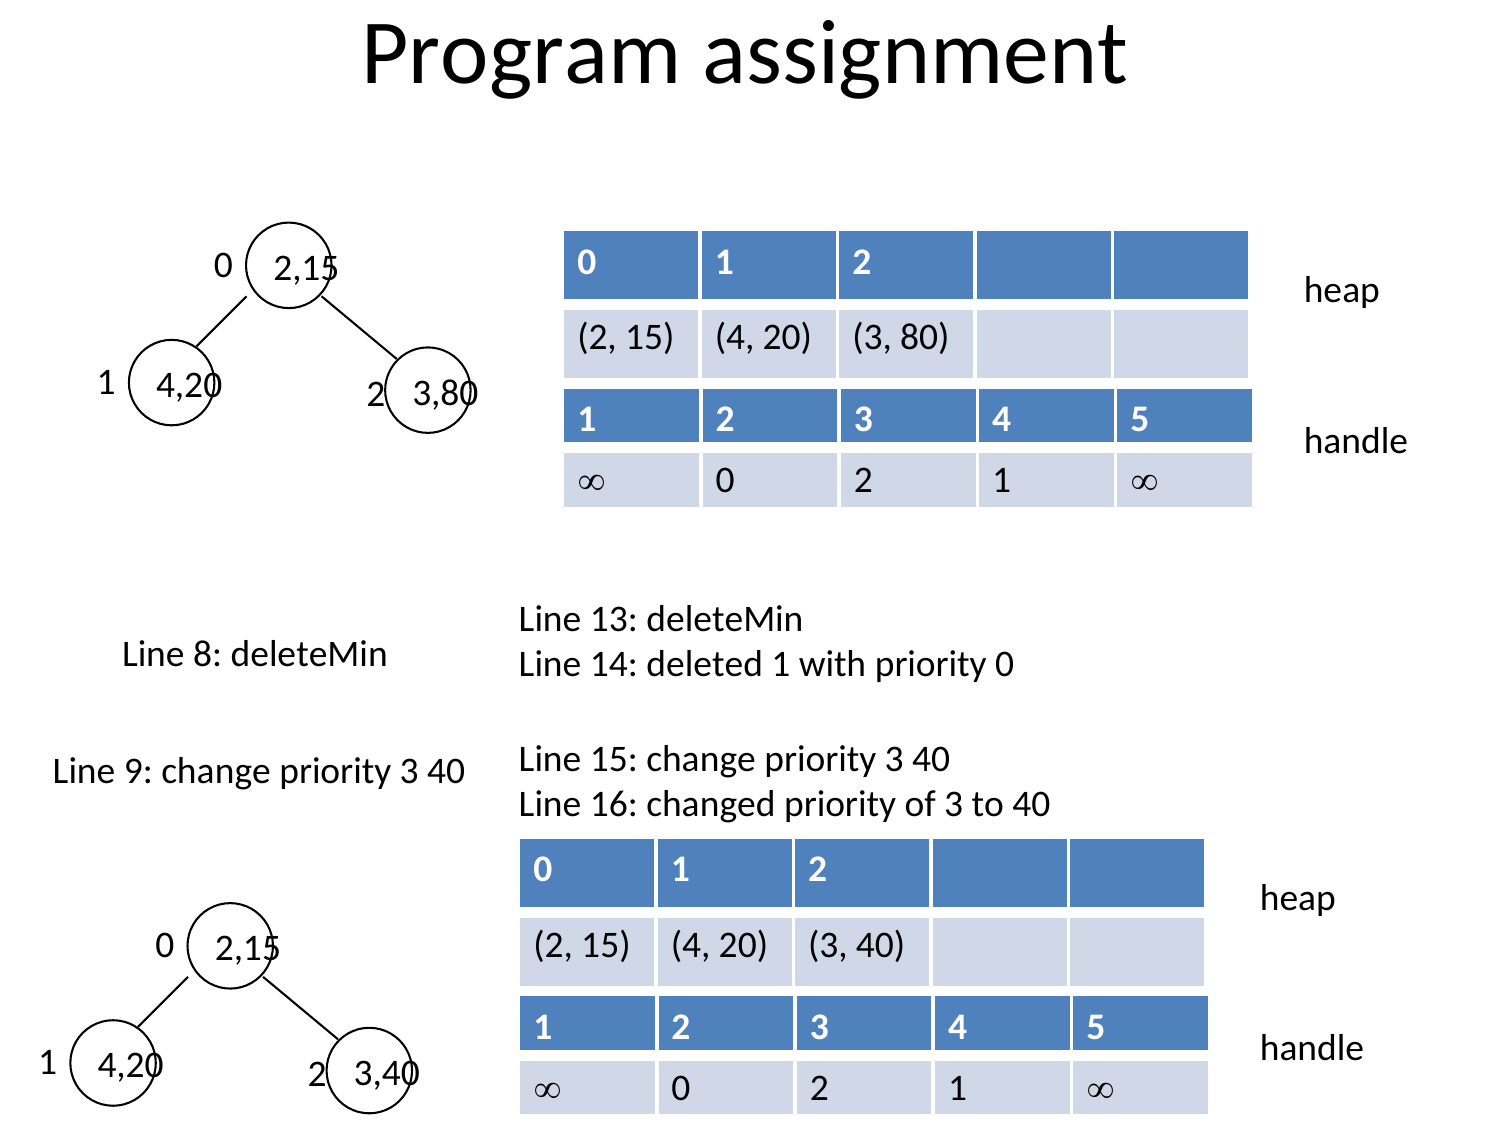

# Program assignment
2,15
| 0 | 1 | 2 | | |
| --- | --- | --- | --- | --- |
| (2, 15) | (4, 20) | (3, 80) | | |
0
heap
4,20
3,80
1
2
| 1 | 2 | 3 | 4 | 5 |
| --- | --- | --- | --- | --- |
|  | 0 | 2 | 1 |  |
handle
Line 13: deleteMin
Line 14: deleted 1 with priority 0
Line 8: deleteMin
Line 15: change priority 3 40
Line 16: changed priority of 3 to 40
Line 9: change priority 3 40
| 0 | 1 | 2 | | |
| --- | --- | --- | --- | --- |
| (2, 15) | (4, 20) | (3, 40) | | |
heap
2,15
0
| 1 | 2 | 3 | 4 | 5 |
| --- | --- | --- | --- | --- |
|  | 0 | 2 | 1 |  |
handle
4,20
3,40
1
2